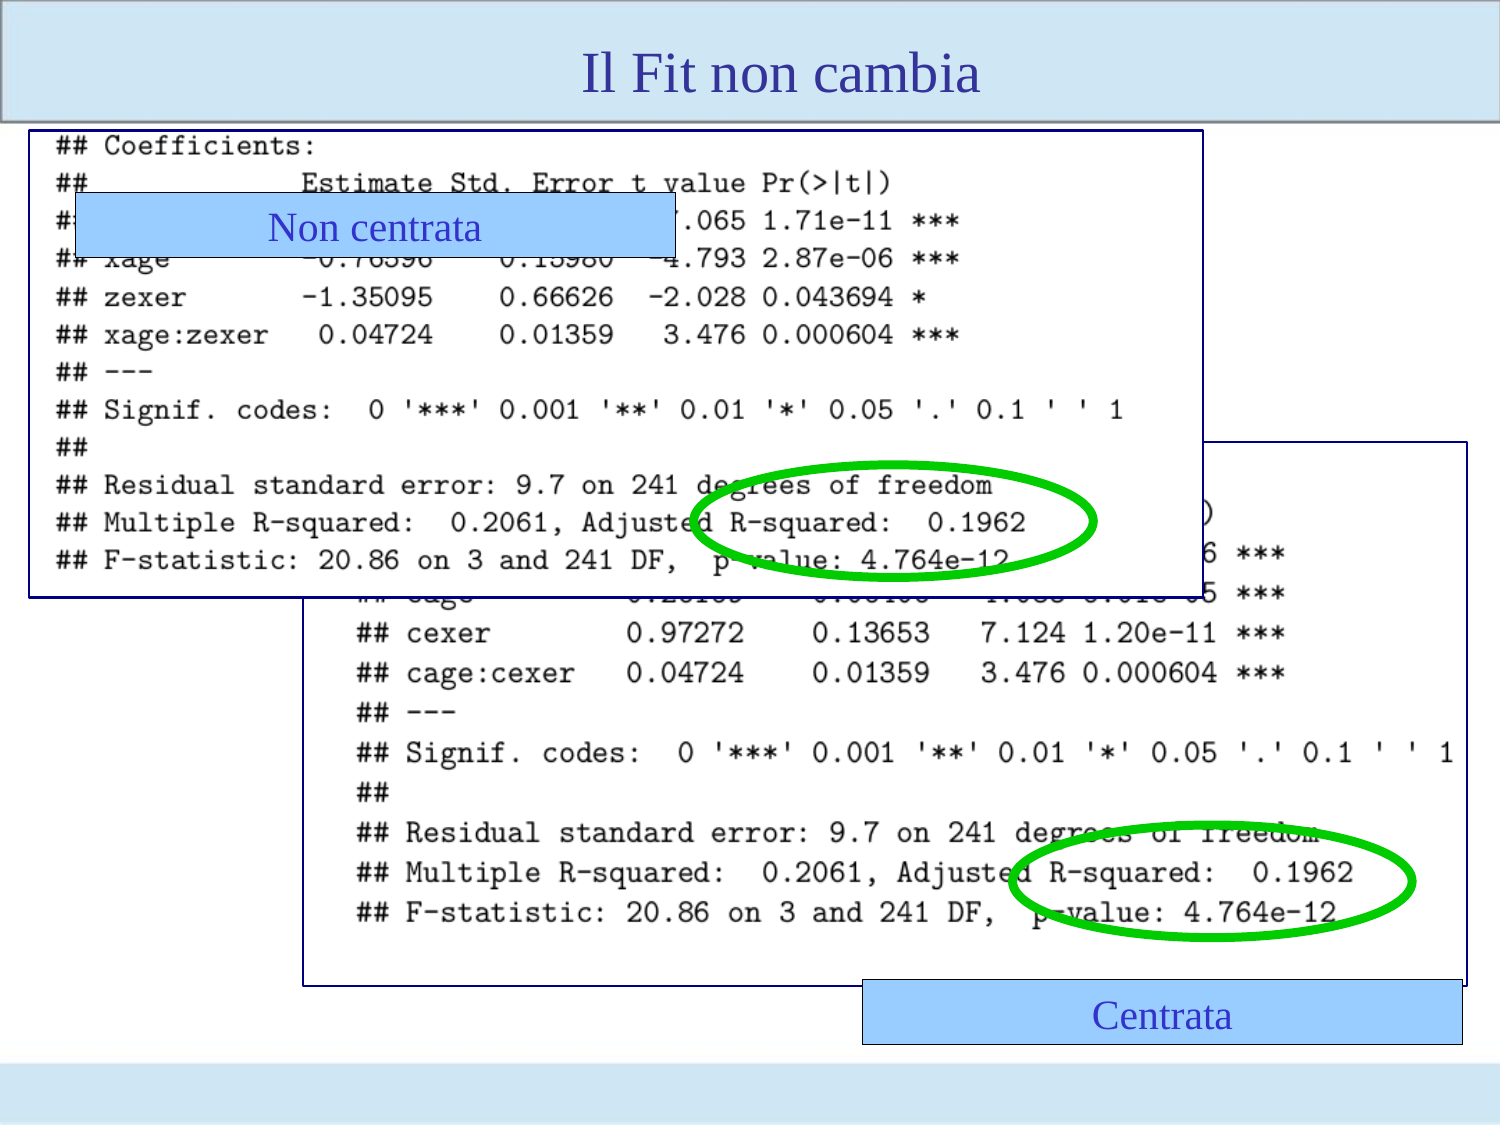

# Il Fit non cambia
Non centrata
Centrata